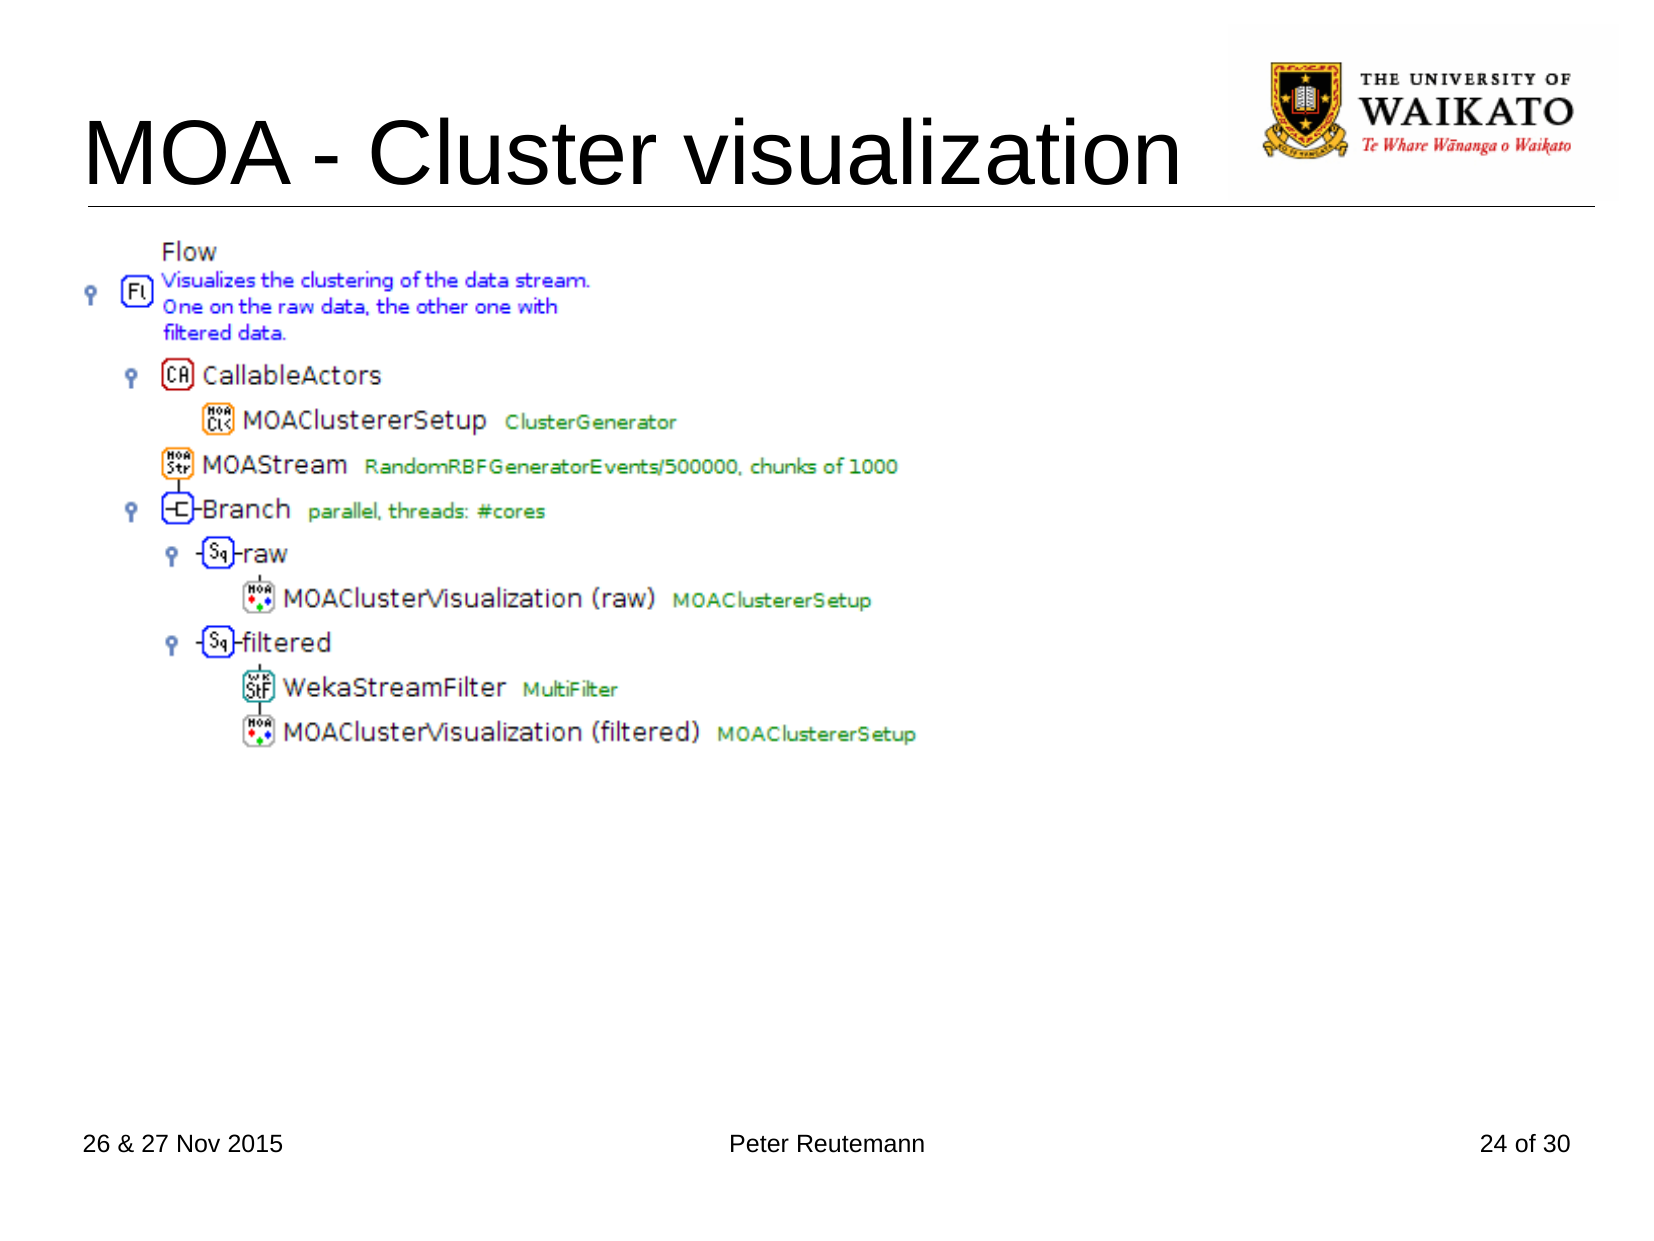

# MOA - Cluster visualization
26 & 27 Nov 2015
Peter Reutemann
24